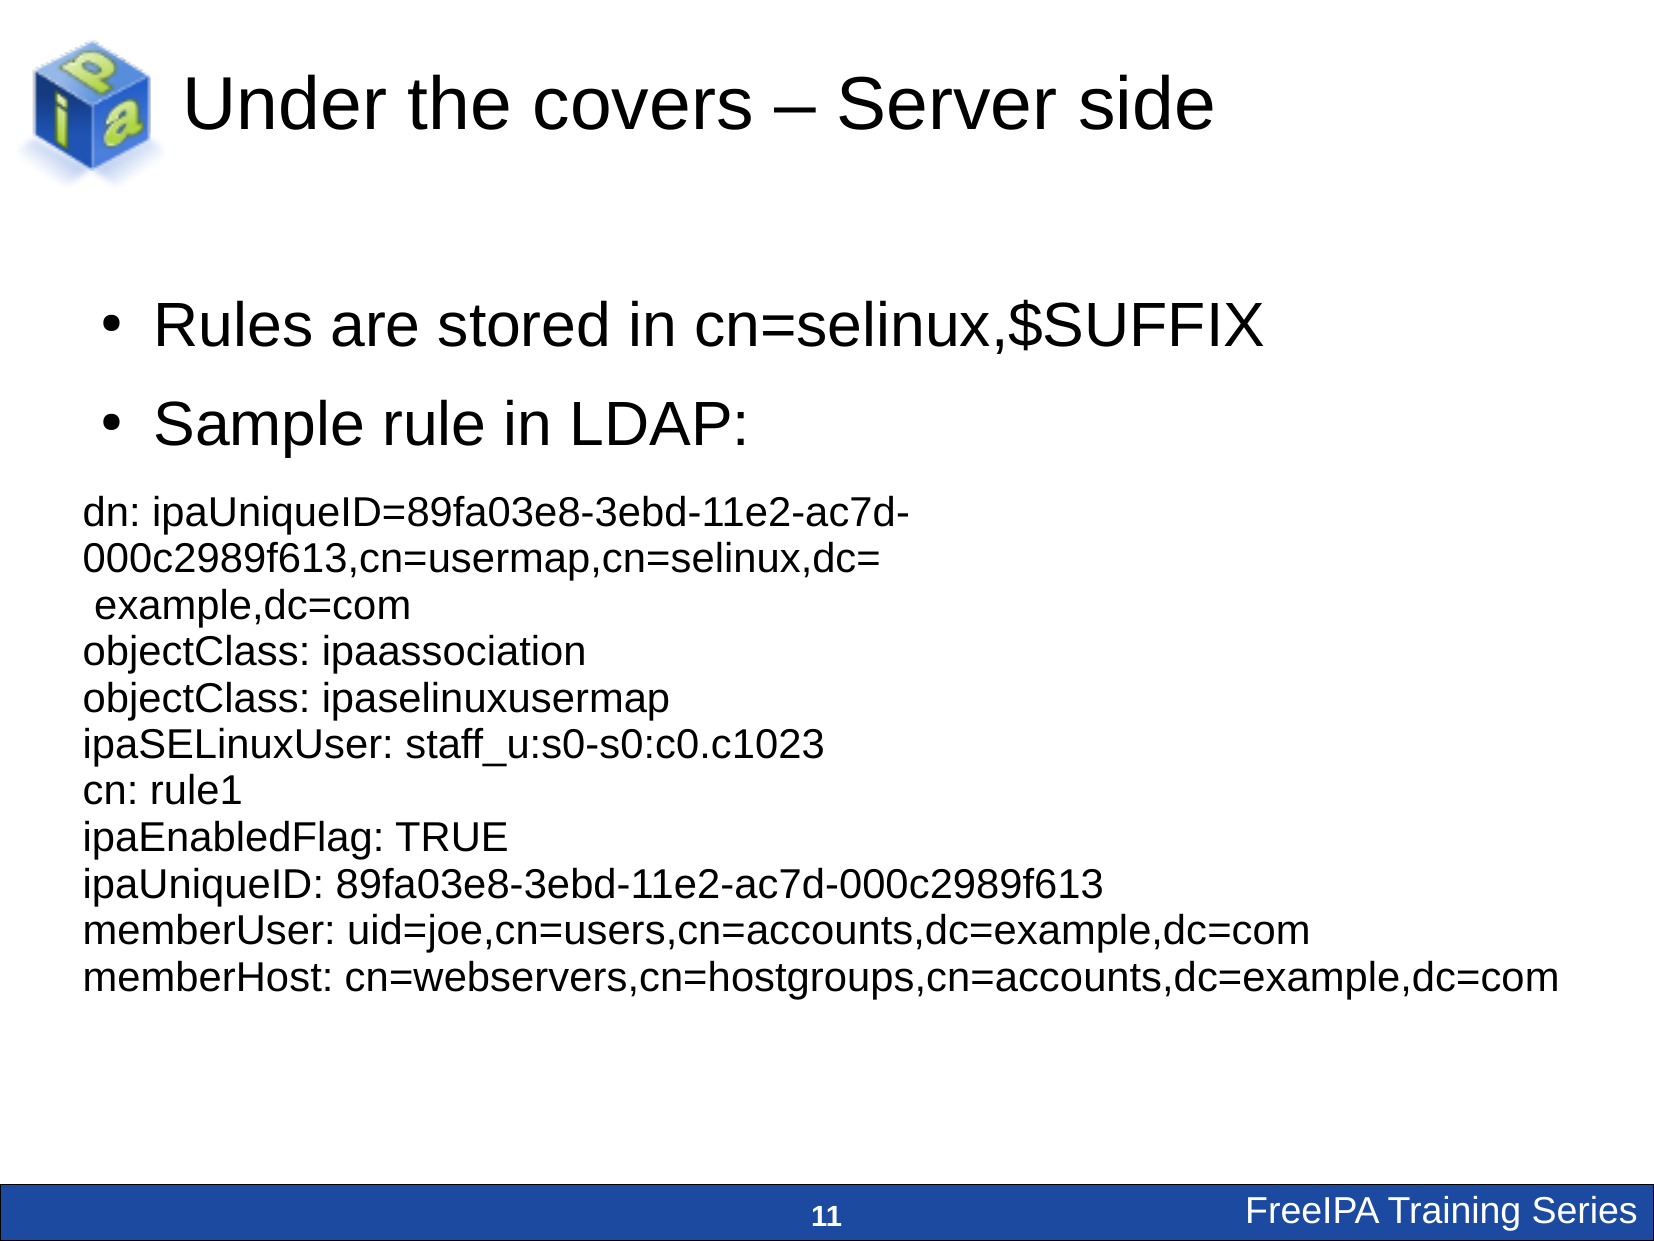

# Under the covers – Server side
Rules are stored in cn=selinux,$SUFFIX
Sample rule in LDAP:
dn: ipaUniqueID=89fa03e8-3ebd-11e2-ac7d-000c2989f613,cn=usermap,cn=selinux,dc=
 example,dc=com
objectClass: ipaassociation
objectClass: ipaselinuxusermap
ipaSELinuxUser: staff_u:s0-s0:c0.c1023
cn: rule1
ipaEnabledFlag: TRUE
ipaUniqueID: 89fa03e8-3ebd-11e2-ac7d-000c2989f613
memberUser: uid=joe,cn=users,cn=accounts,dc=example,dc=com
memberHost: cn=webservers,cn=hostgroups,cn=accounts,dc=example,dc=com
11